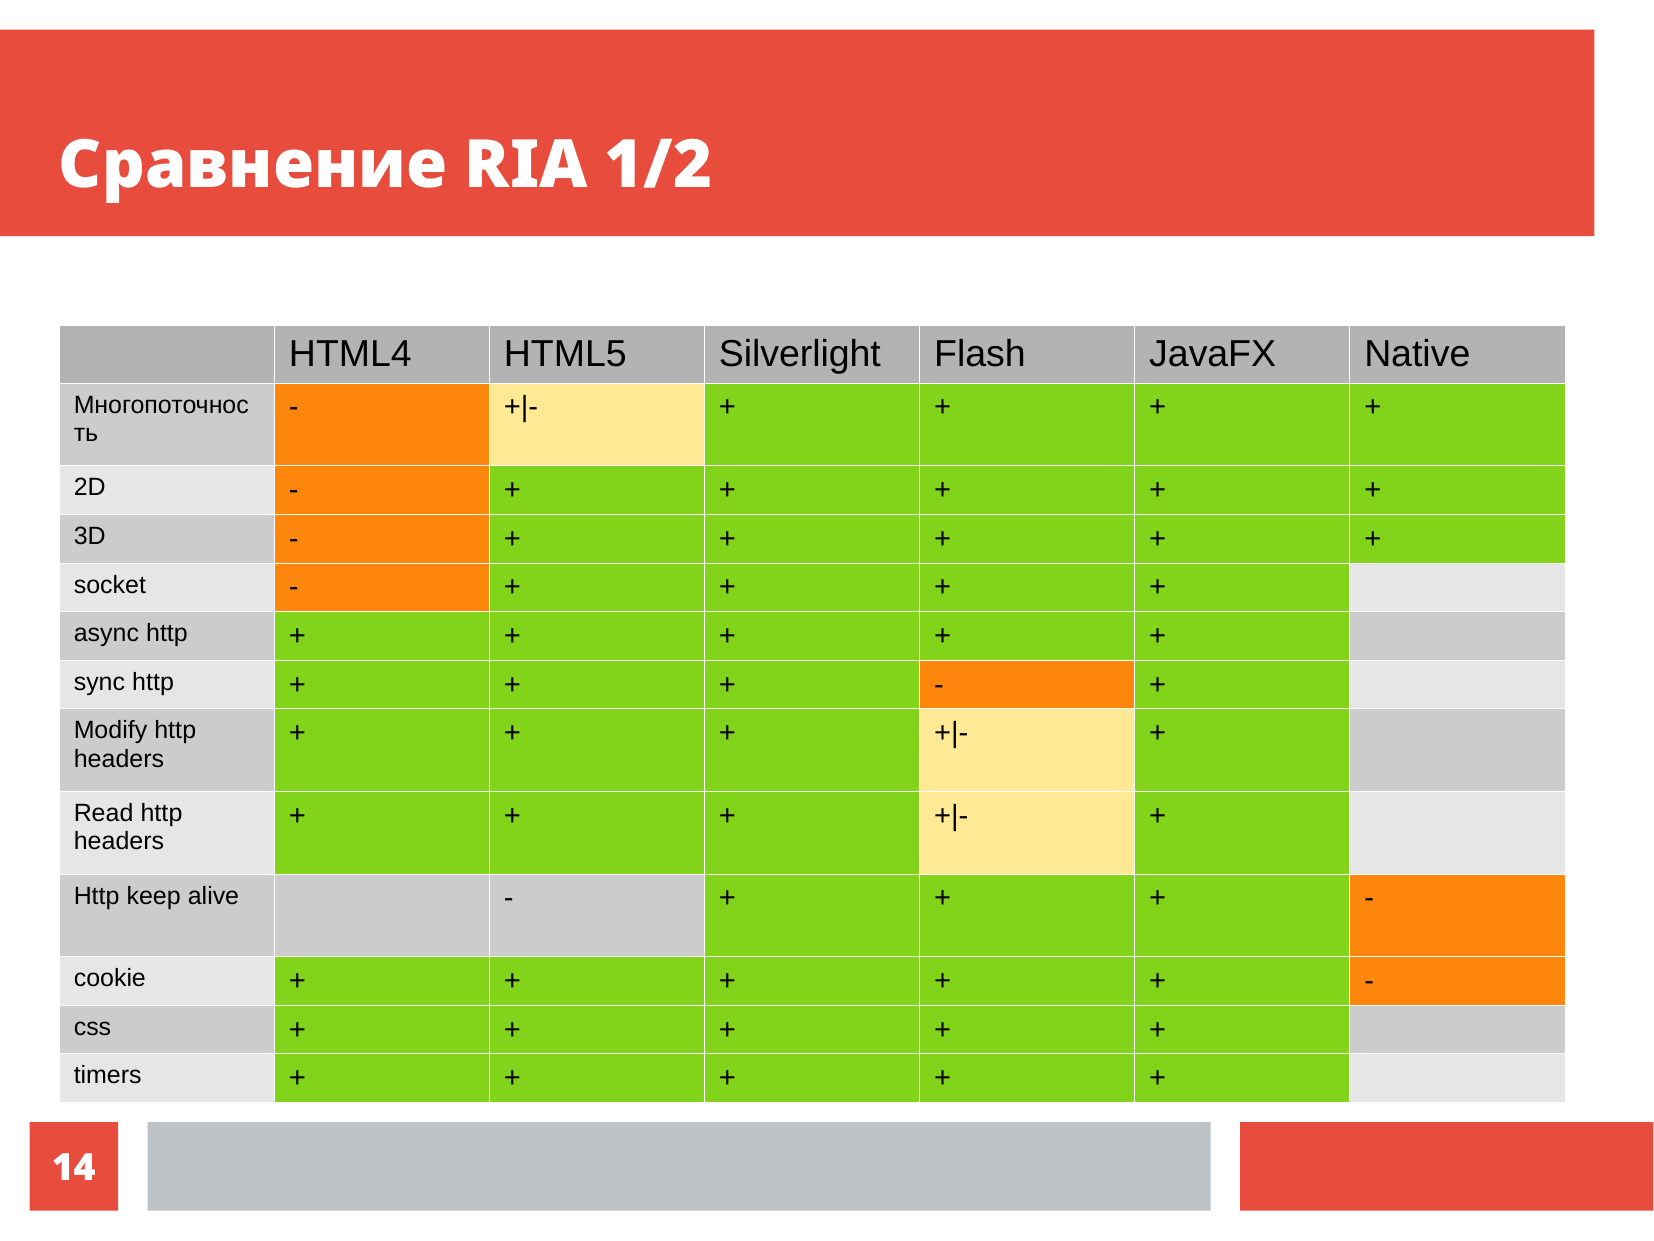

# Сравнение RIA 1/2
| | HTML4 | HTML5 | Silverlight | Flash | JavaFX | Native |
| --- | --- | --- | --- | --- | --- | --- |
| Многопоточность | - | +|- | + | + | + | + |
| 2D | - | + | + | + | + | + |
| 3D | - | + | + | + | + | + |
| socket | - | + | + | + | + | |
| async http | + | + | + | + | + | |
| sync http | + | + | + | - | + | |
| Modify http headers | + | + | + | +|- | + | |
| Read http headers | + | + | + | +|- | + | |
| Http keep alive | | - | + | + | + | - |
| cookie | + | + | + | + | + | - |
| css | + | + | + | + | + | |
| timers | + | + | + | + | + | |
14